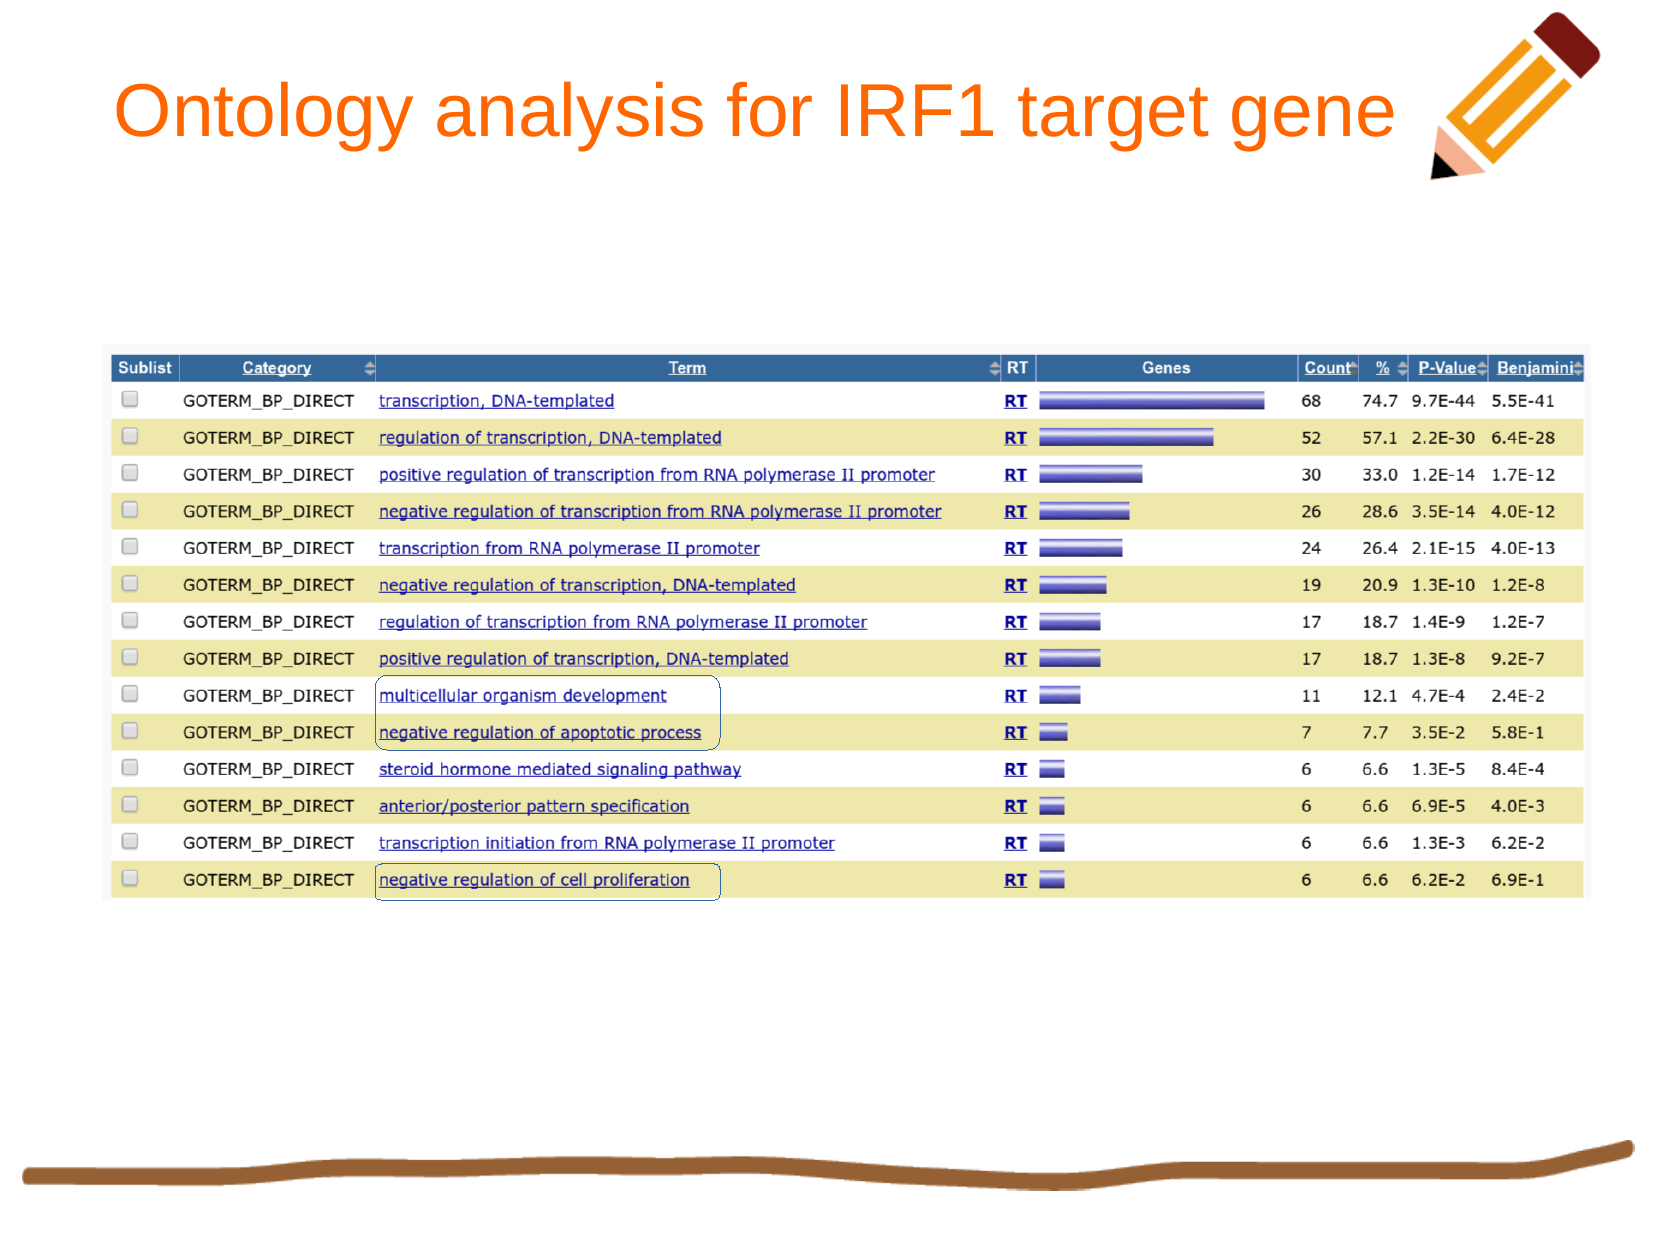

# Ontology analysis for IRF1 target gene